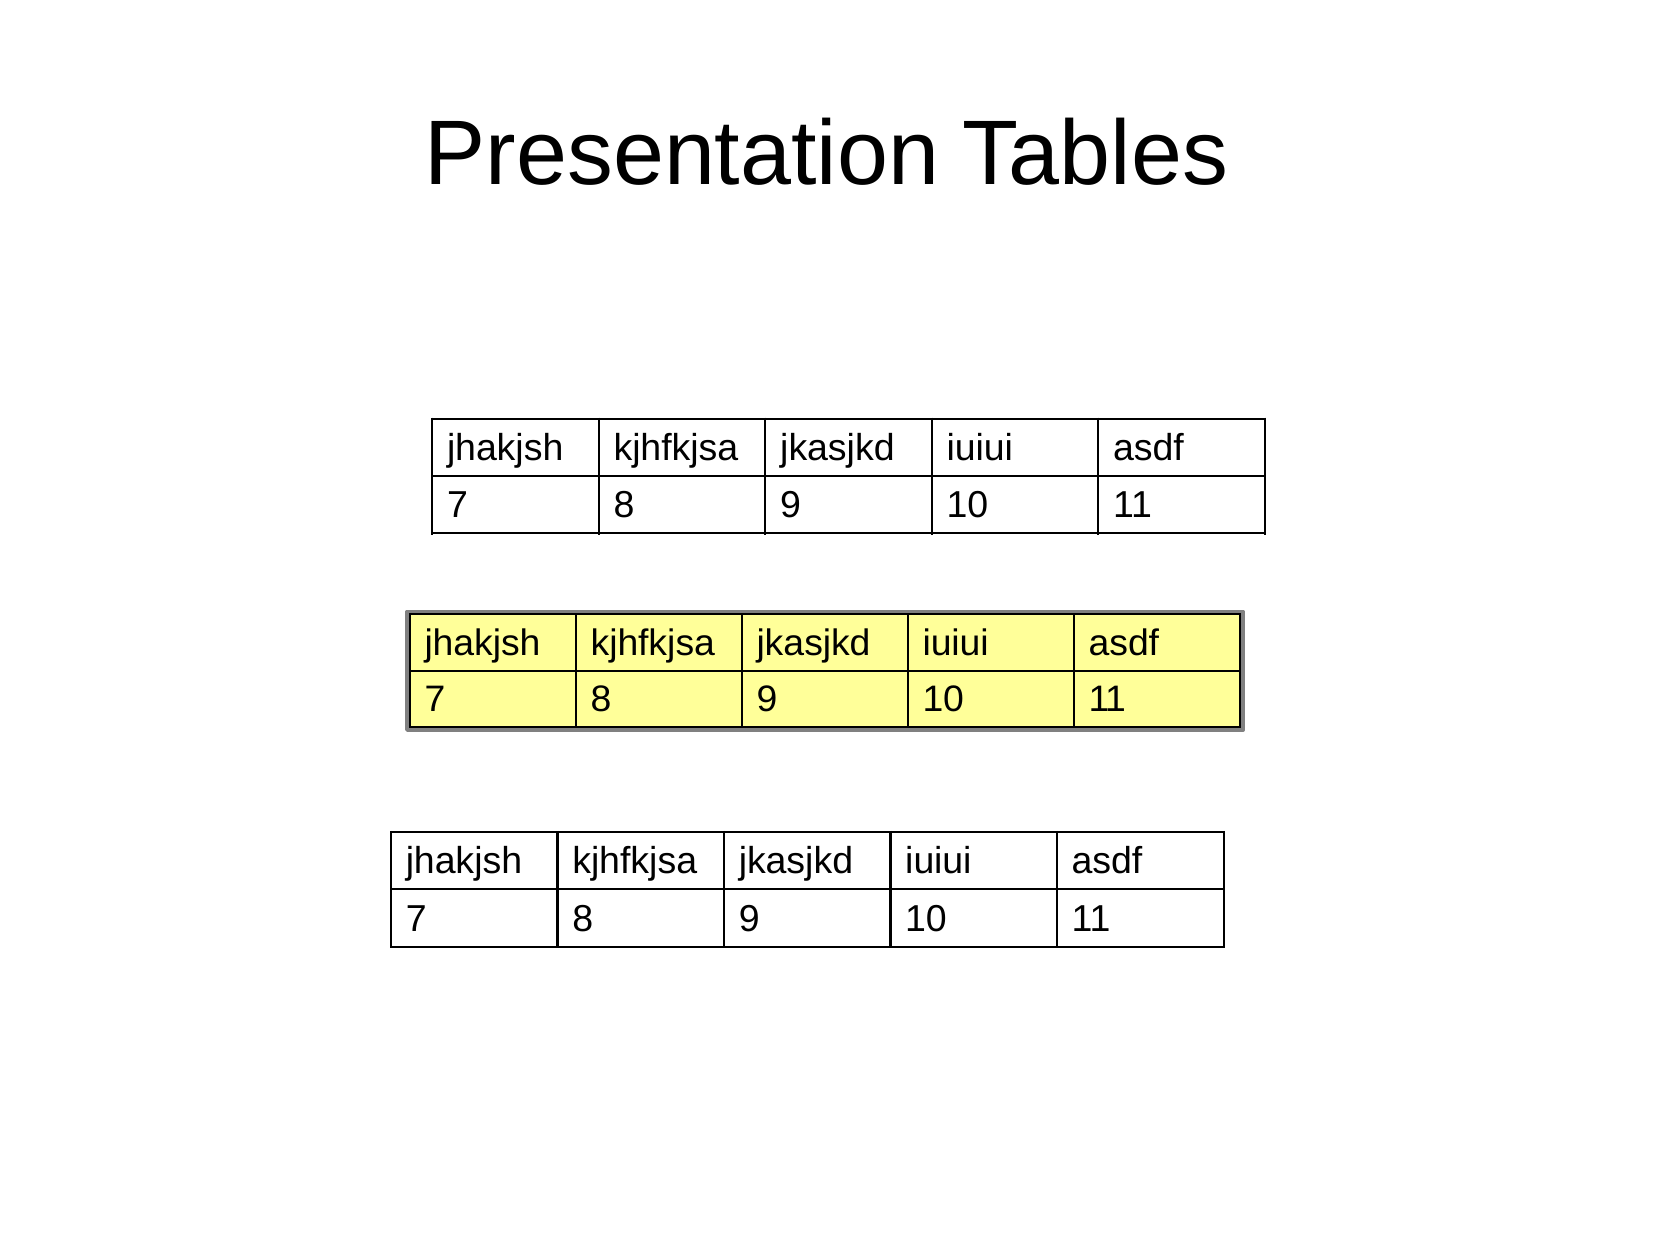

# Presentation Tables
| jhakjsh | kjhfkjsa | jkasjkd | iuiui | asdf |
| --- | --- | --- | --- | --- |
| 7 | 8 | 9 | 10 | 11 |
| jhakjsh | kjhfkjsa | jkasjkd | iuiui | asdf |
| --- | --- | --- | --- | --- |
| 7 | 8 | 9 | 10 | 11 |